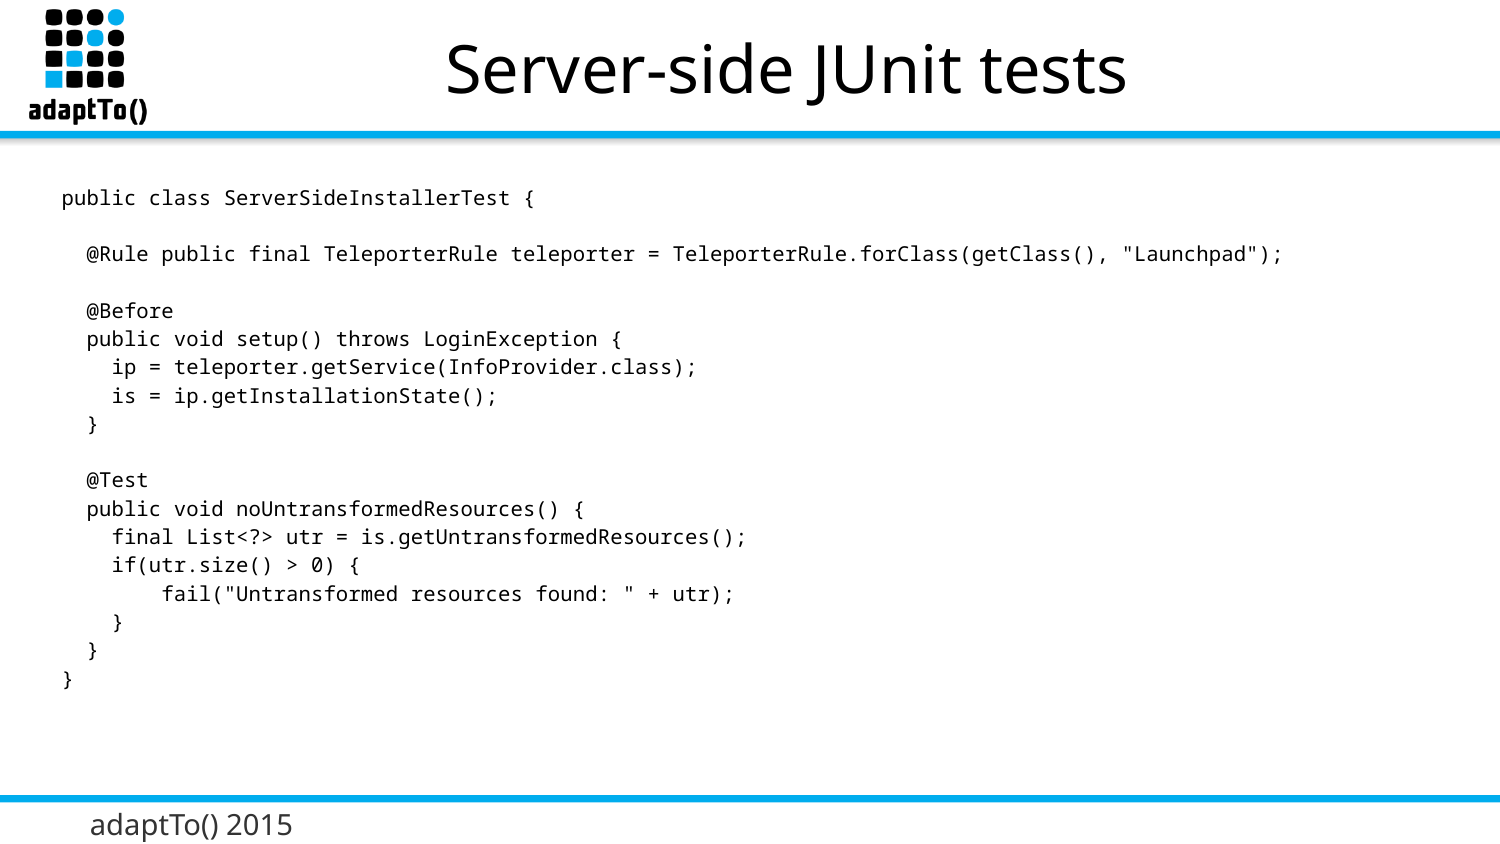

# Server-side JUnit tests
public class ServerSideInstallerTest {
 @Rule public final TeleporterRule teleporter = TeleporterRule.forClass(getClass(), "Launchpad");
 @Before
 public void setup() throws LoginException {
 ip = teleporter.getService(InfoProvider.class);
 is = ip.getInstallationState();
 }
 @Test
 public void noUntransformedResources() {
 final List<?> utr = is.getUntransformedResources();
 if(utr.size() > 0) {
 fail("Untransformed resources found: " + utr);
 }
 }
}